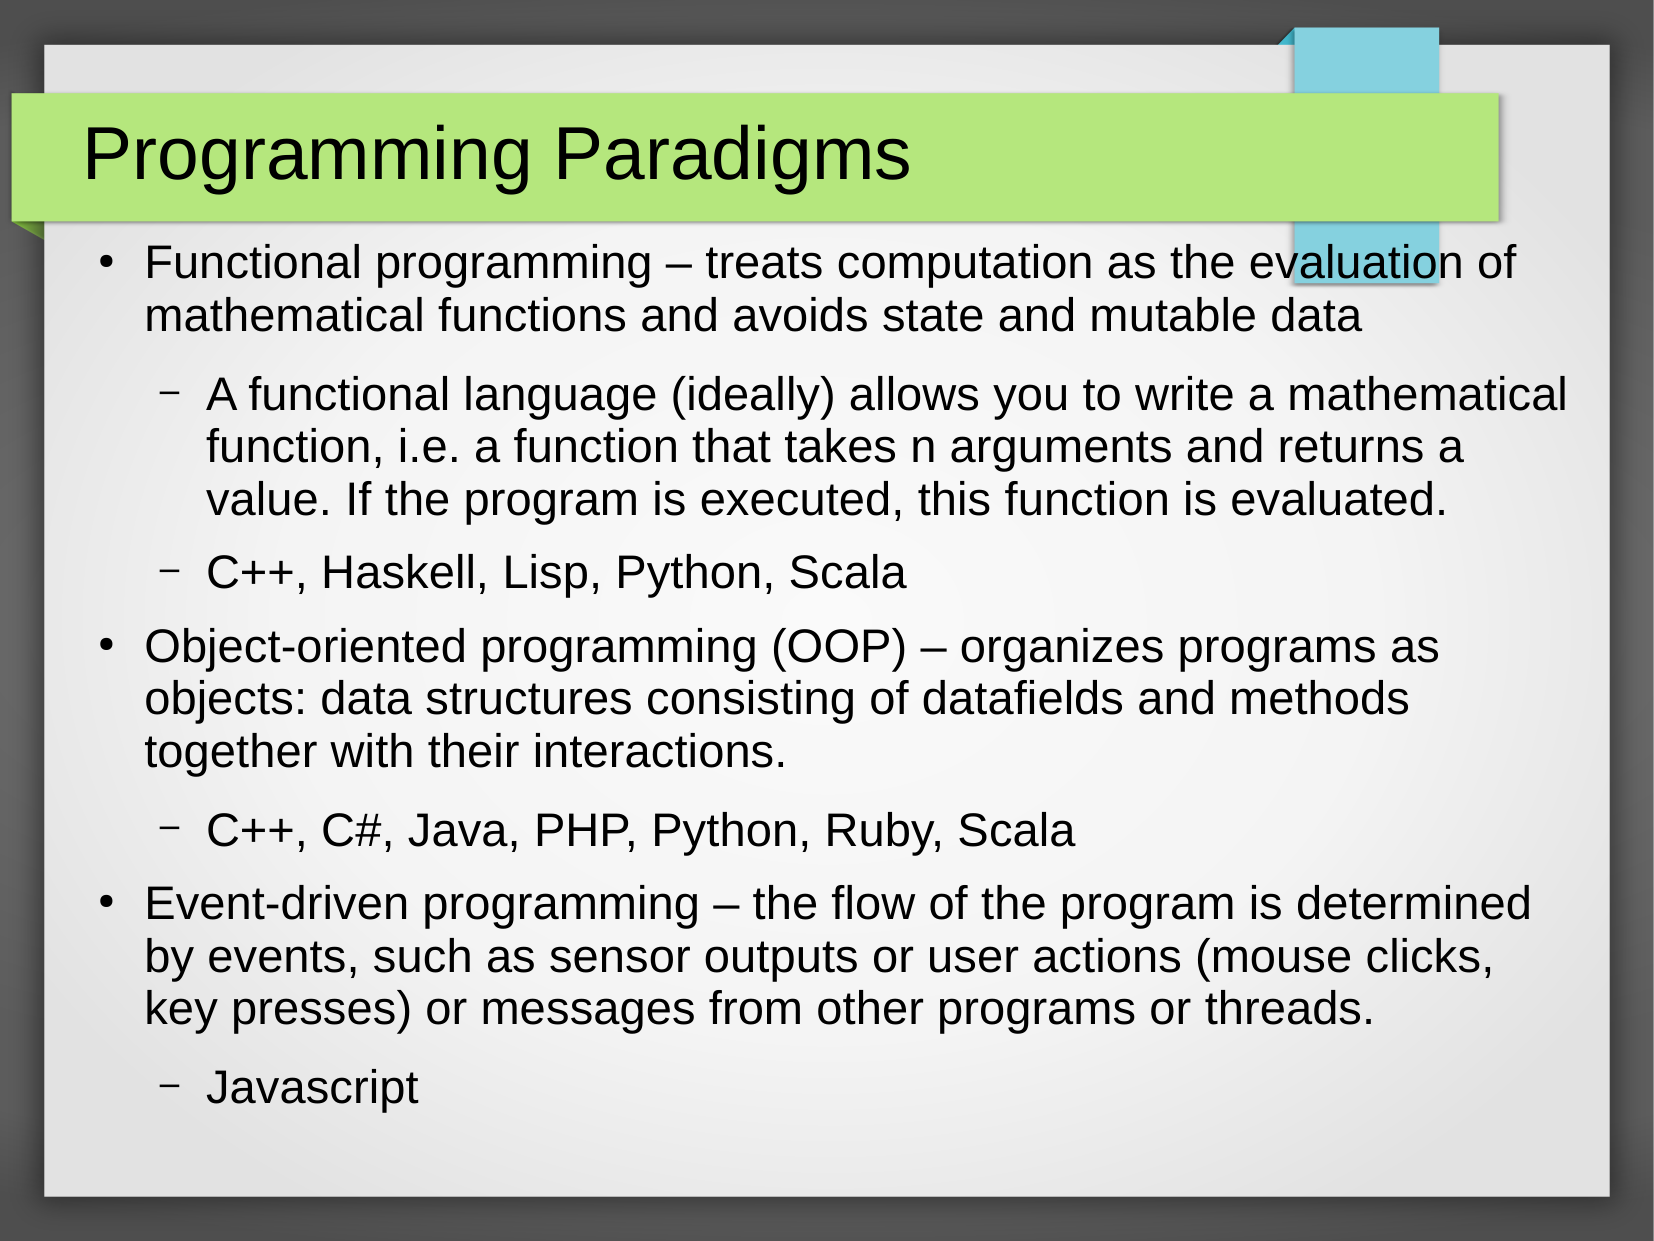

# Programming Paradigms
Functional programming – treats computation as the evaluation of mathematical functions and avoids state and mutable data
A functional language (ideally) allows you to write a mathematical function, i.e. a function that takes n arguments and returns a value. If the program is executed, this function is evaluated.
C++, Haskell, Lisp, Python, Scala
Object-oriented programming (OOP) – organizes programs as objects: data structures consisting of datafields and methods together with their interactions.
C++, C#, Java, PHP, Python, Ruby, Scala
Event-driven programming – the flow of the program is determined by events, such as sensor outputs or user actions (mouse clicks, key presses) or messages from other programs or threads.
Javascript